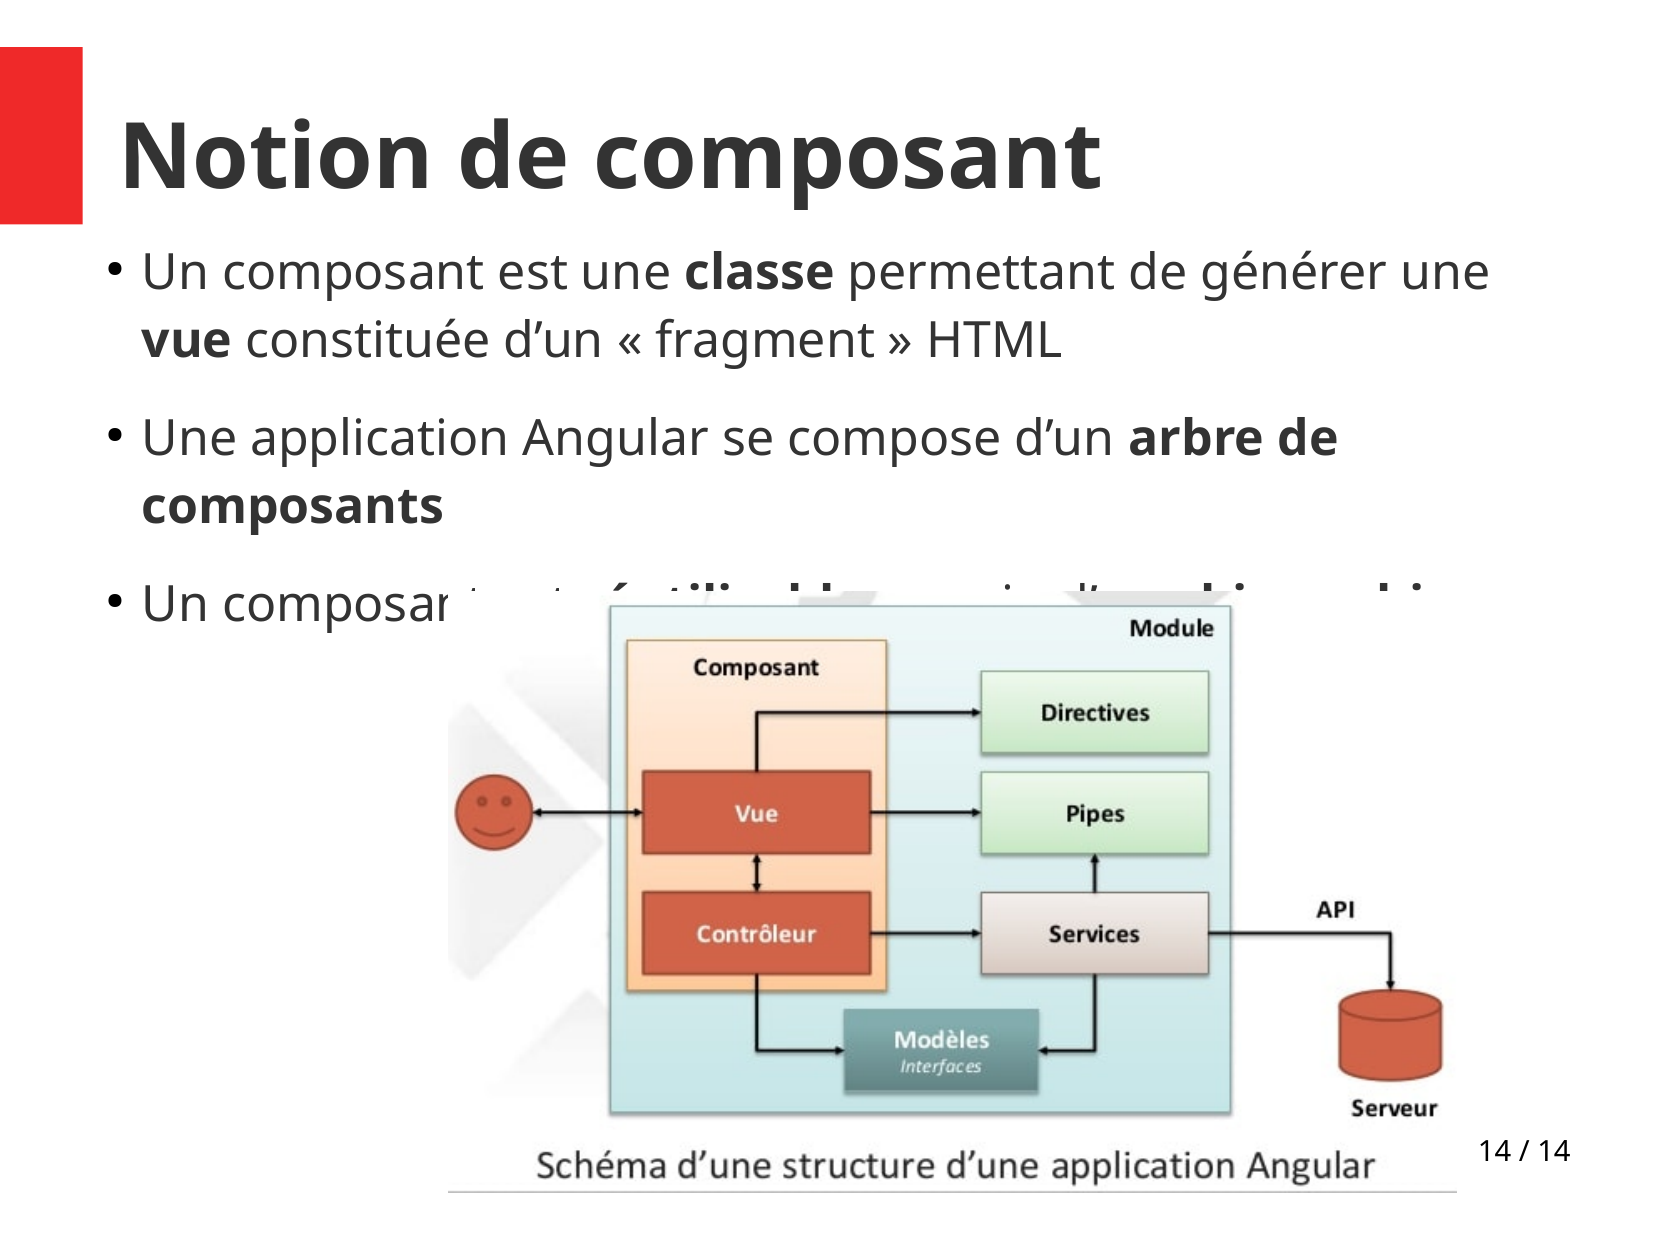

# Notion de composant
Un composant est une classe permettant de générer une vue constituée d’un « fragment » HTML
Une application Angular se compose d’un arbre de composants
Un composant est réutilisable au sein d’une hierarchie
14